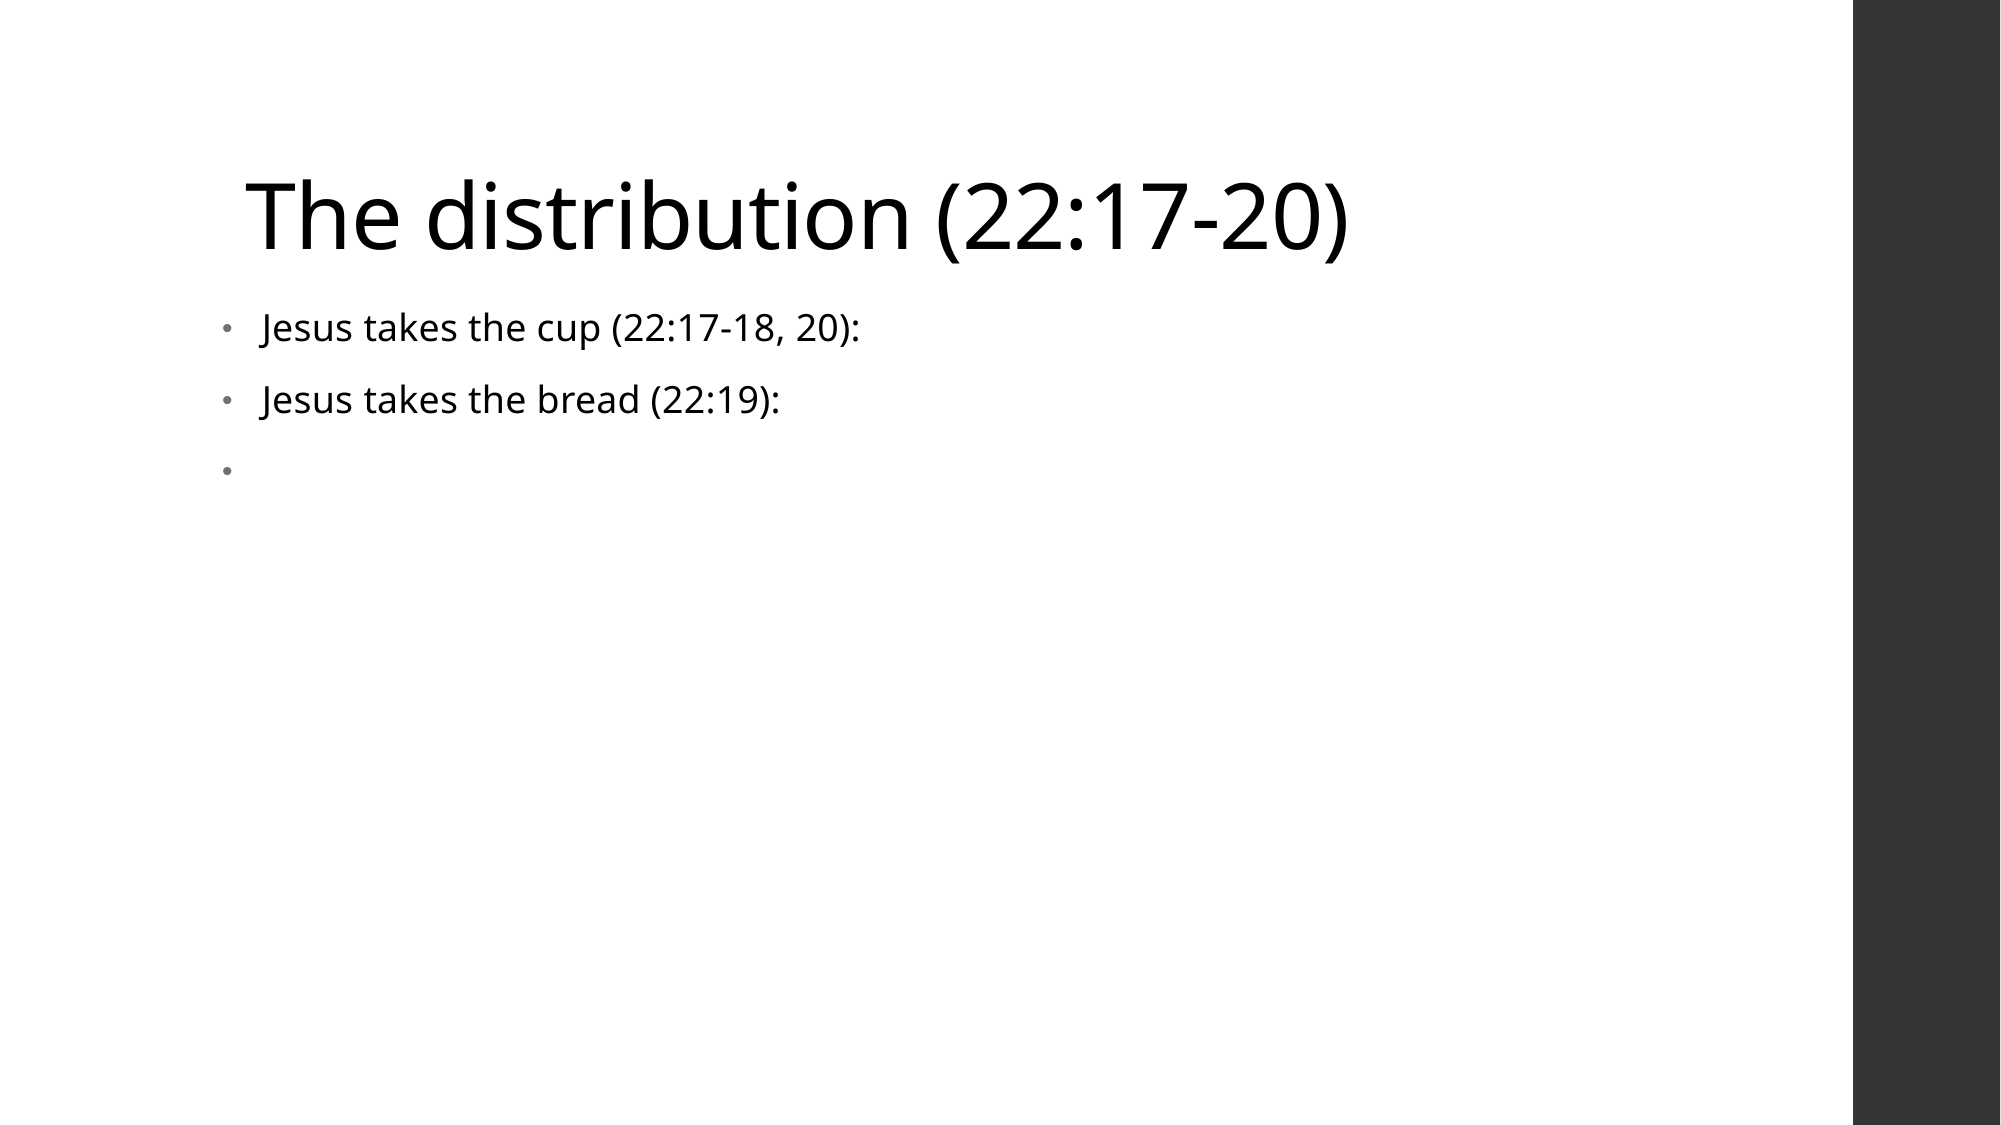

# The distribution (22:17-20)
 Jesus takes the cup (22:17-18, 20):
 Jesus takes the bread (22:19):